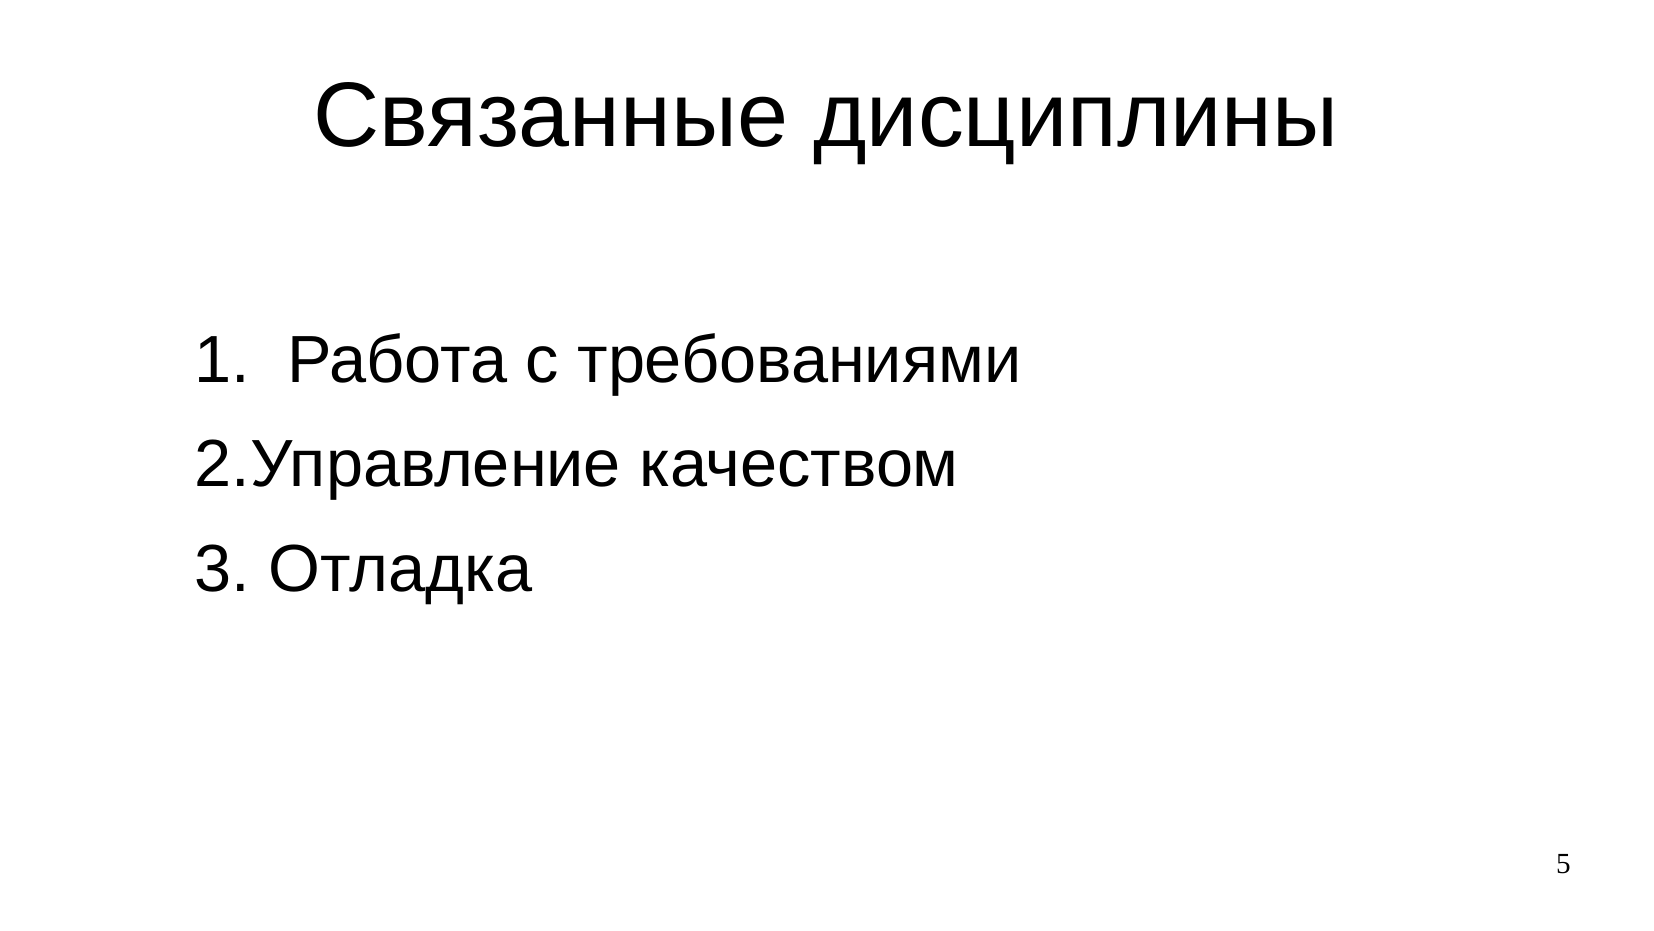

# Связанные дисциплины
 Работа с требованиями
Управление качеством
 Отладка
5